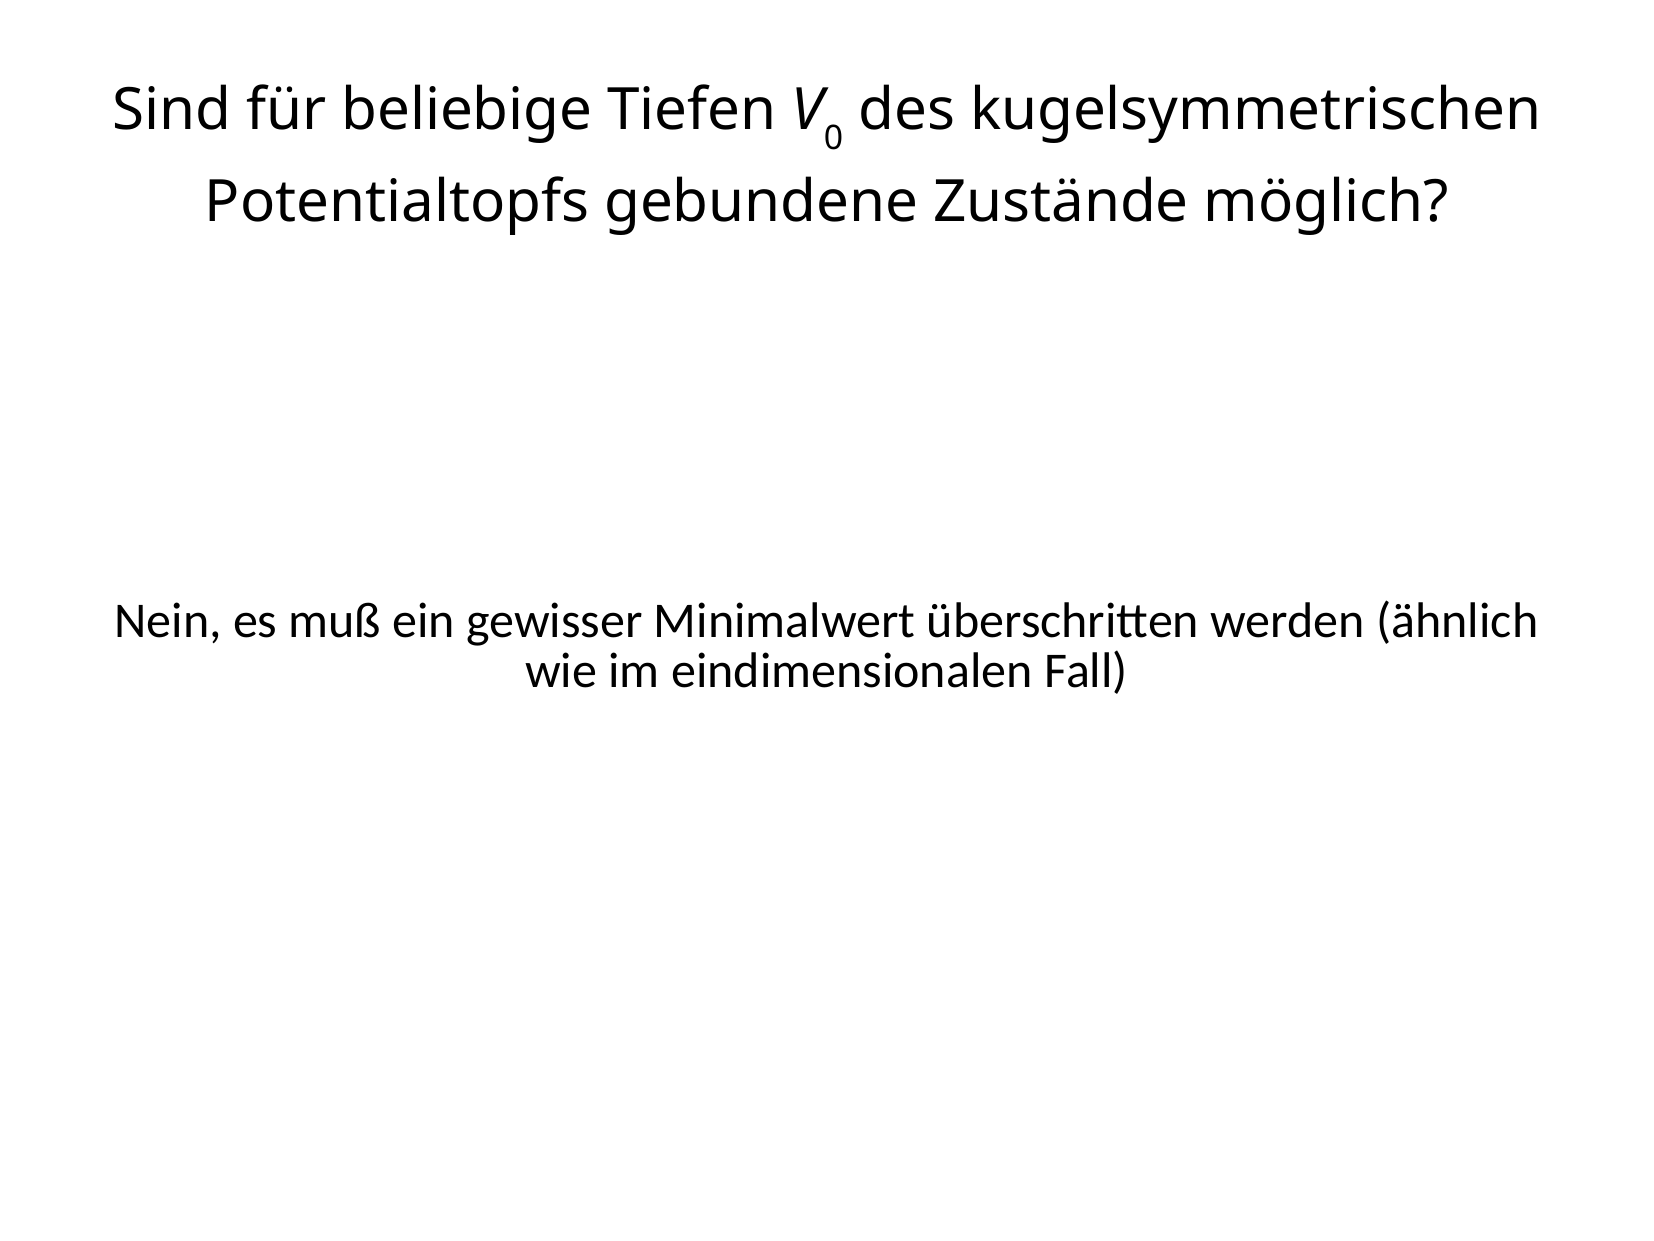

# Sind für beliebige Tiefen V0 des kugelsymmetrischen Potentialtopfs gebundene Zustände möglich?
Nein, es muß ein gewisser Minimalwert überschritten werden (ähnlich wie im eindimensionalen Fall)